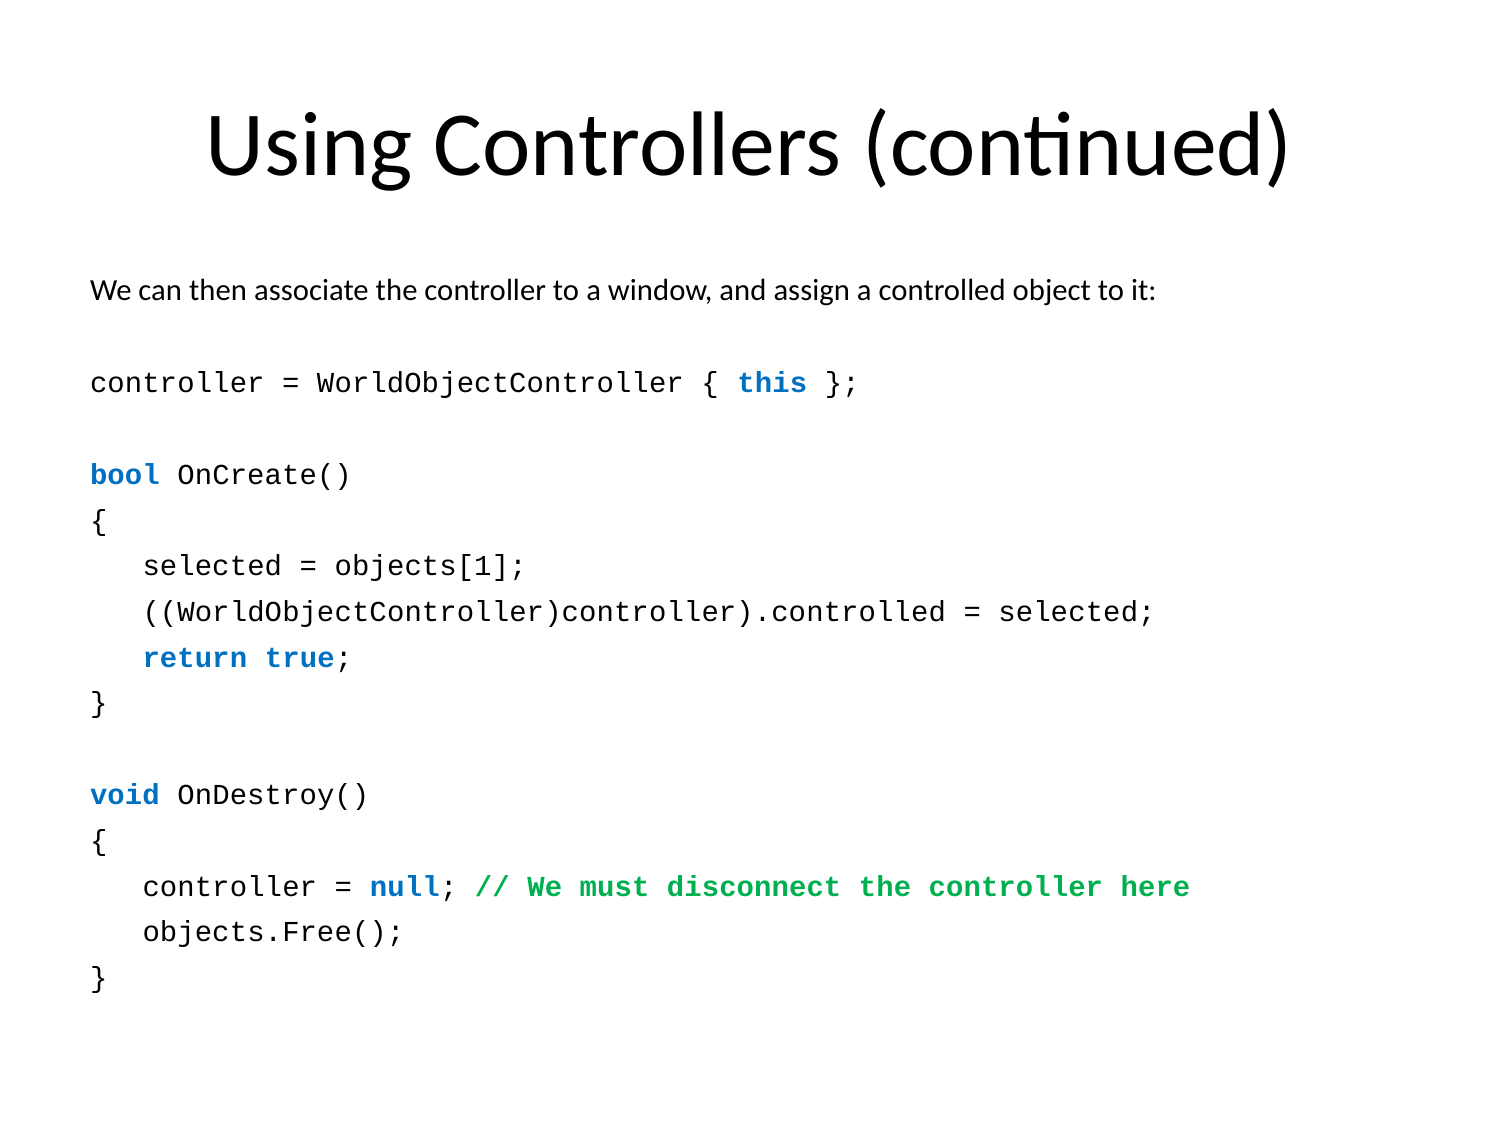

# Using Controllers (continued)
We can then associate the controller to a window, and assign a controlled object to it:
controller = WorldObjectController { this };
bool OnCreate()
{
 selected = objects[1];
 ((WorldObjectController)controller).controlled = selected;
 return true;
}
void OnDestroy()
{
 controller = null; // We must disconnect the controller here
 objects.Free();
}